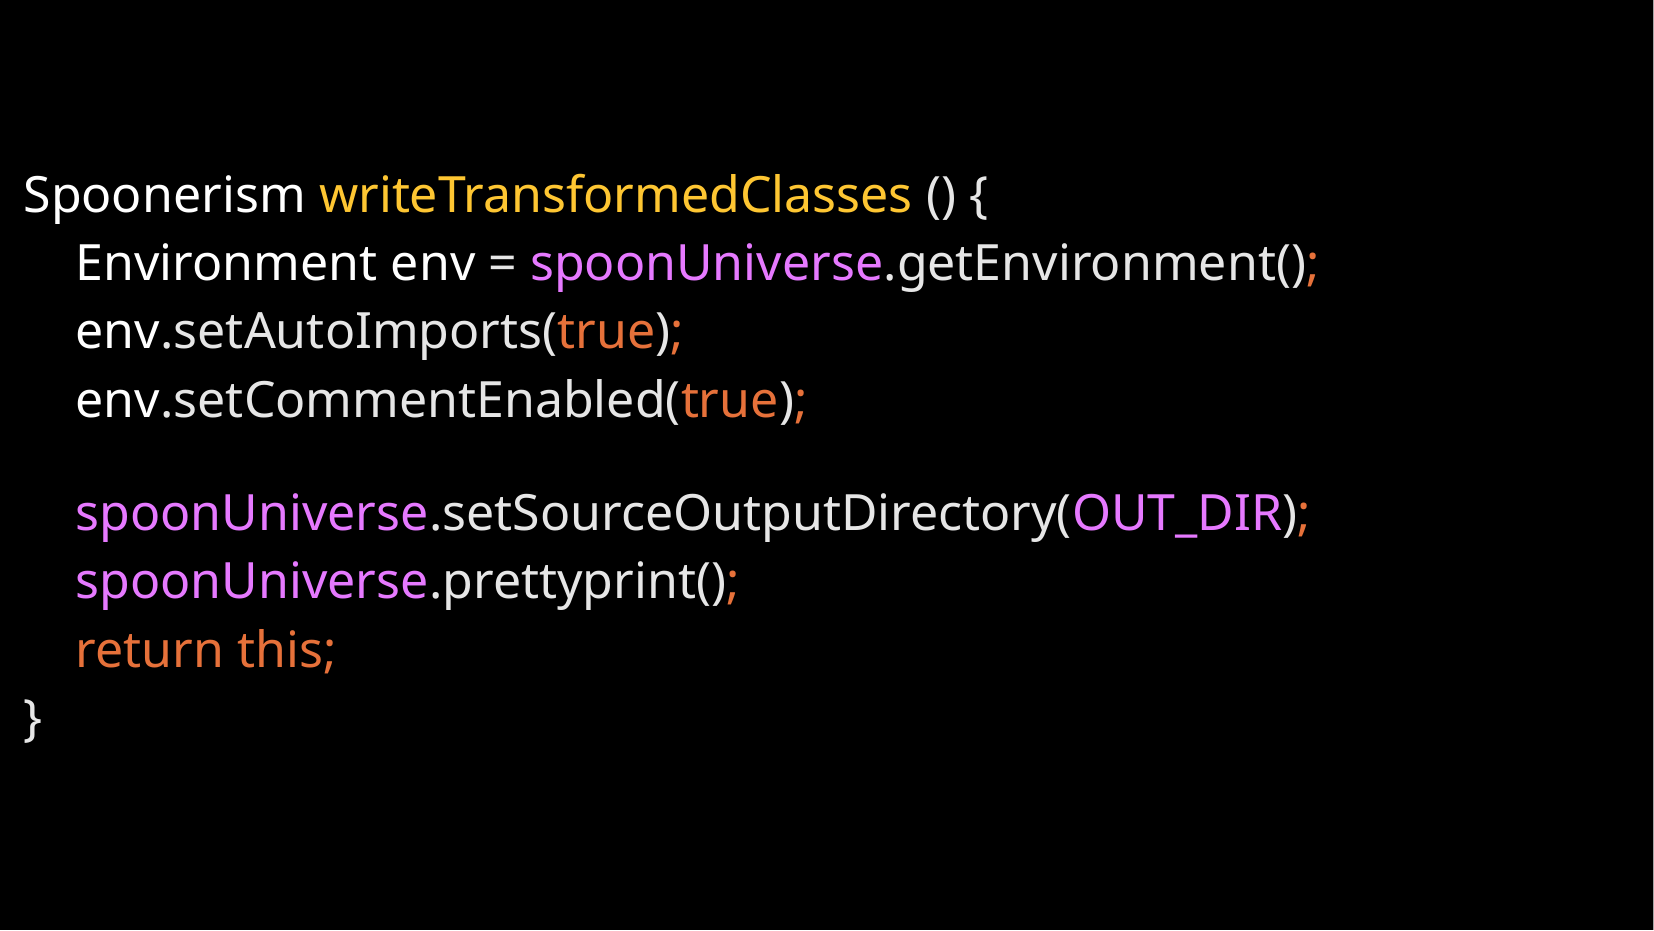

# Spoonerism writeTransformedClasses () {
 Environment env = spoonUniverse.getEnvironment();
 env.setAutoImports(true);
 env.setCommentEnabled(true);
 spoonUniverse.setSourceOutputDirectory(OUT_DIR);
 spoonUniverse.prettyprint();
 return this;
}